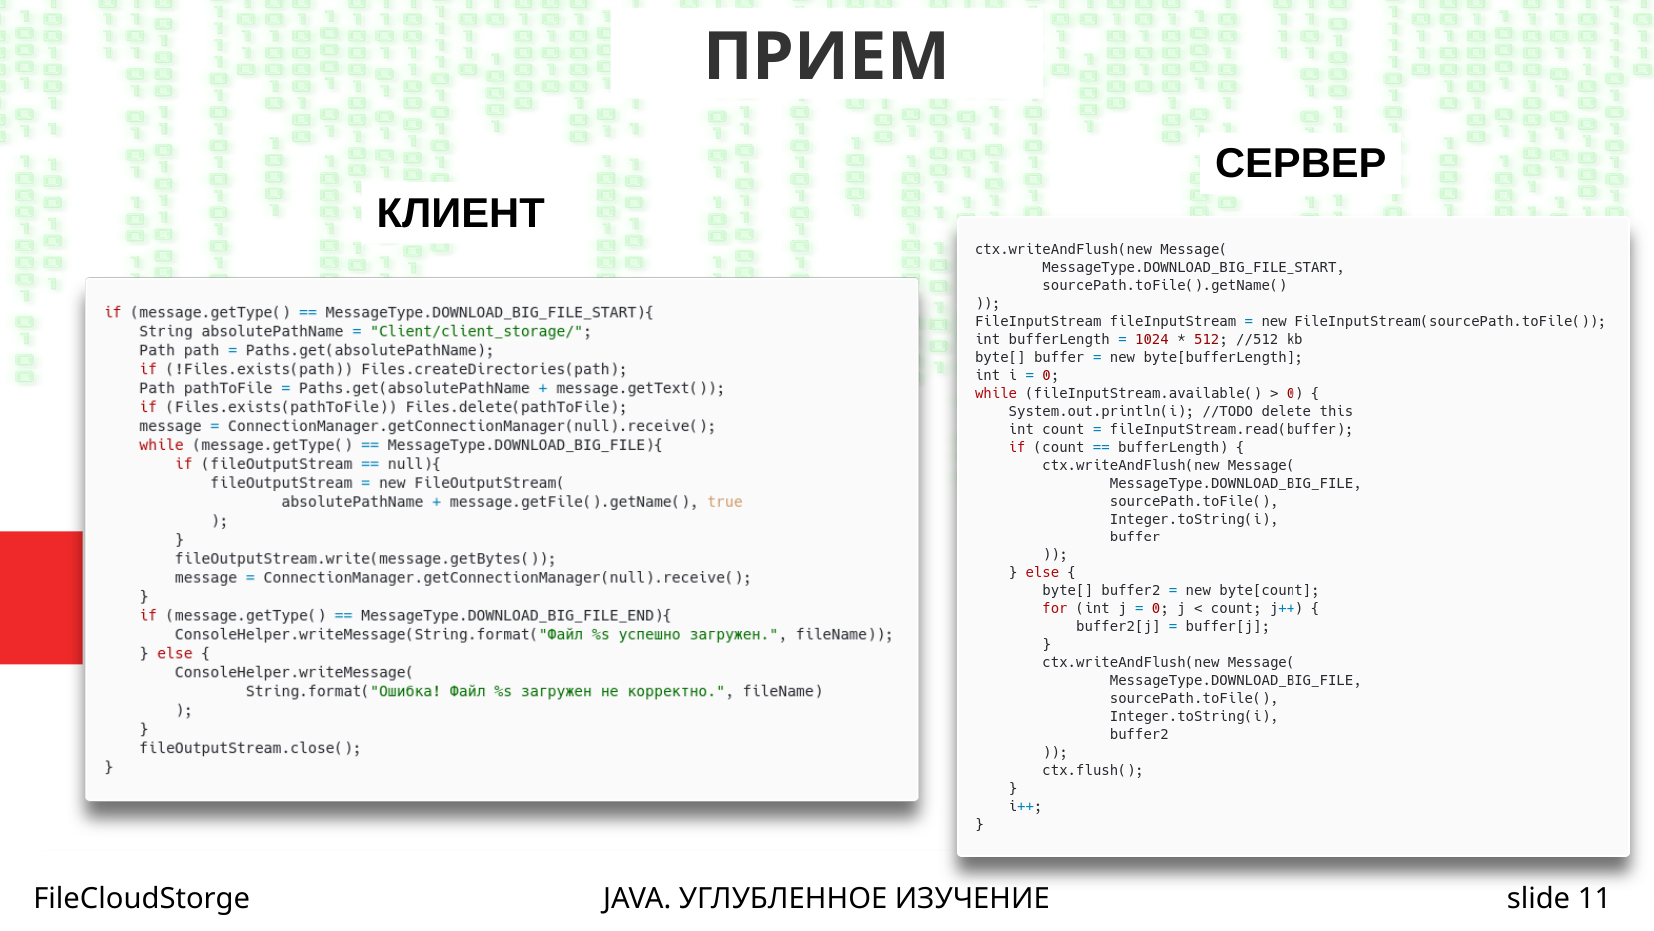

# ПРИЕМ
СЕРВЕР
КЛИЕНТ
JAVA. УГЛУБЛЕННОЕ ИЗУЧЕНИЕ
FileCloudStorge
slide 11